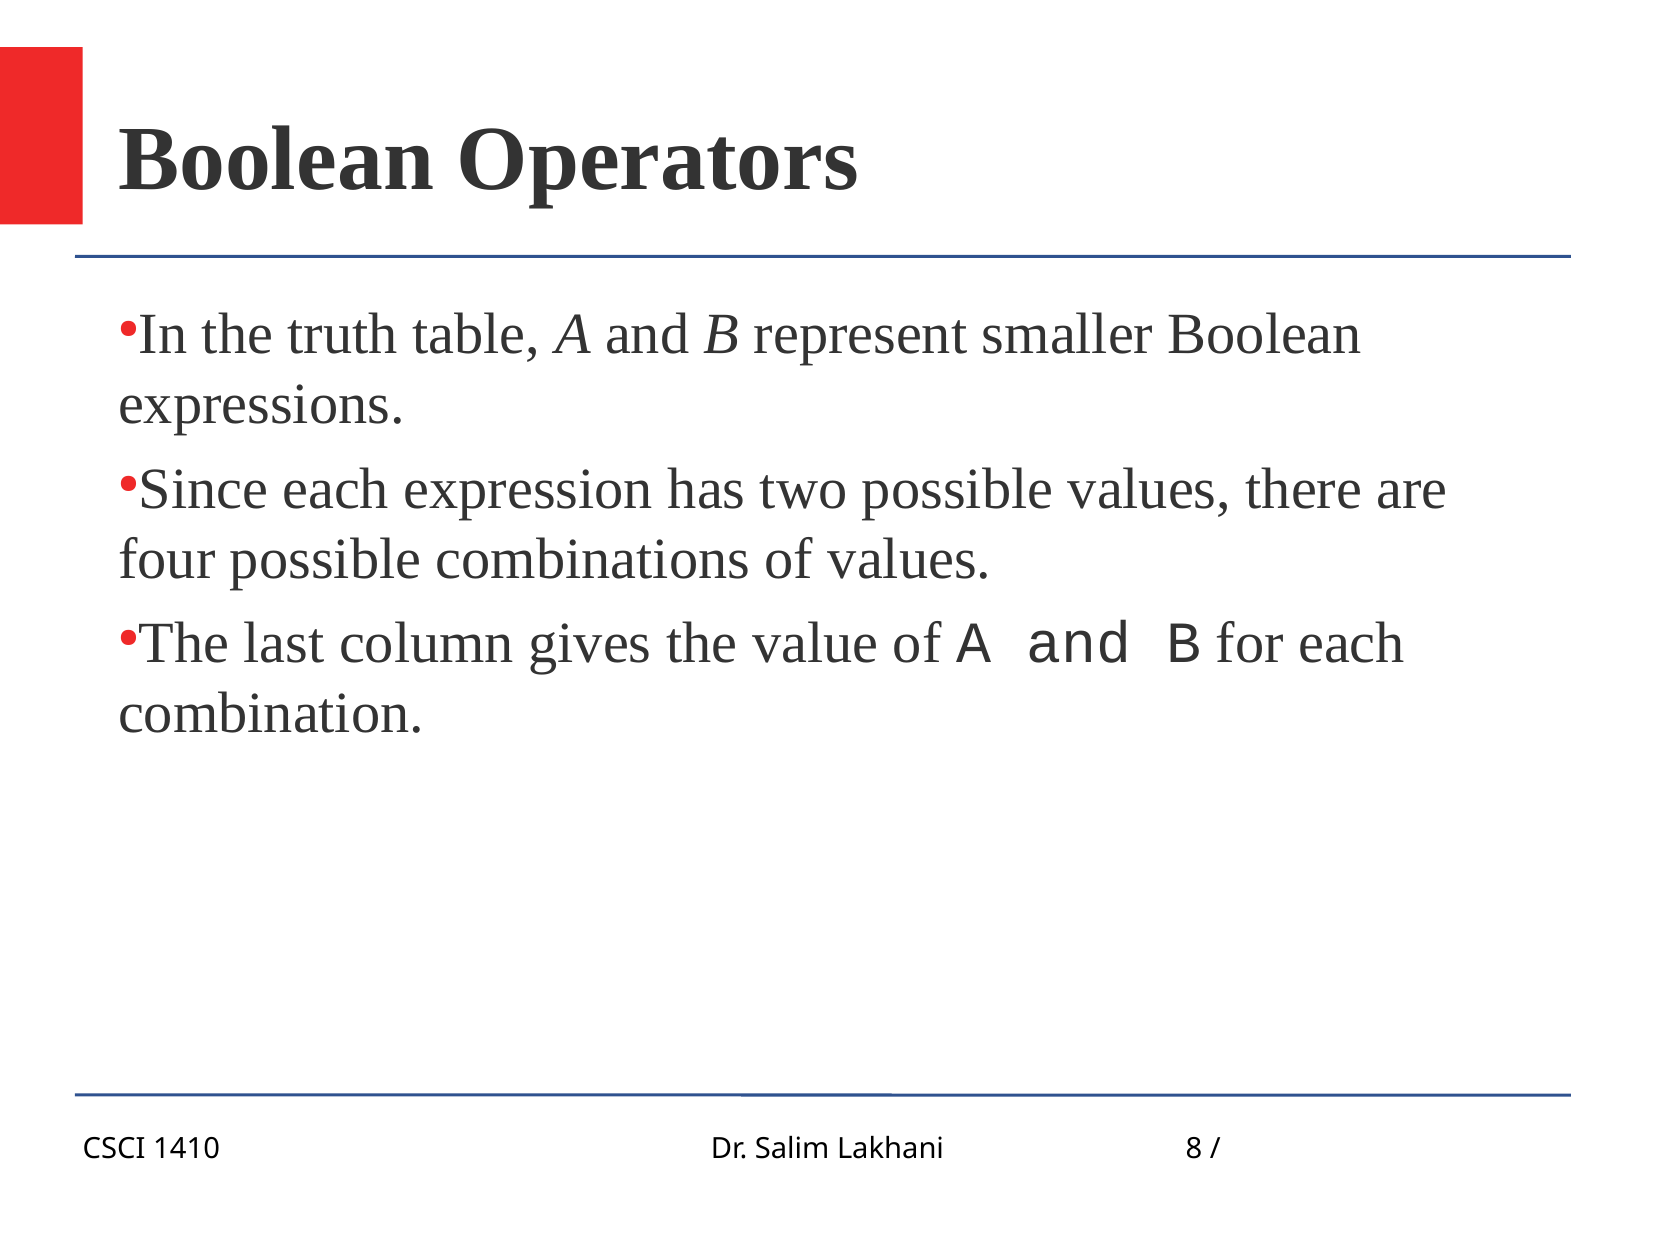

# Boolean Operators
In the truth table, A and B represent smaller Boolean expressions.
Since each expression has two possible values, there are four possible combinations of values.
The last column gives the value of A and B for each combination.
CSCI 1410
Dr. Salim Lakhani
7 /